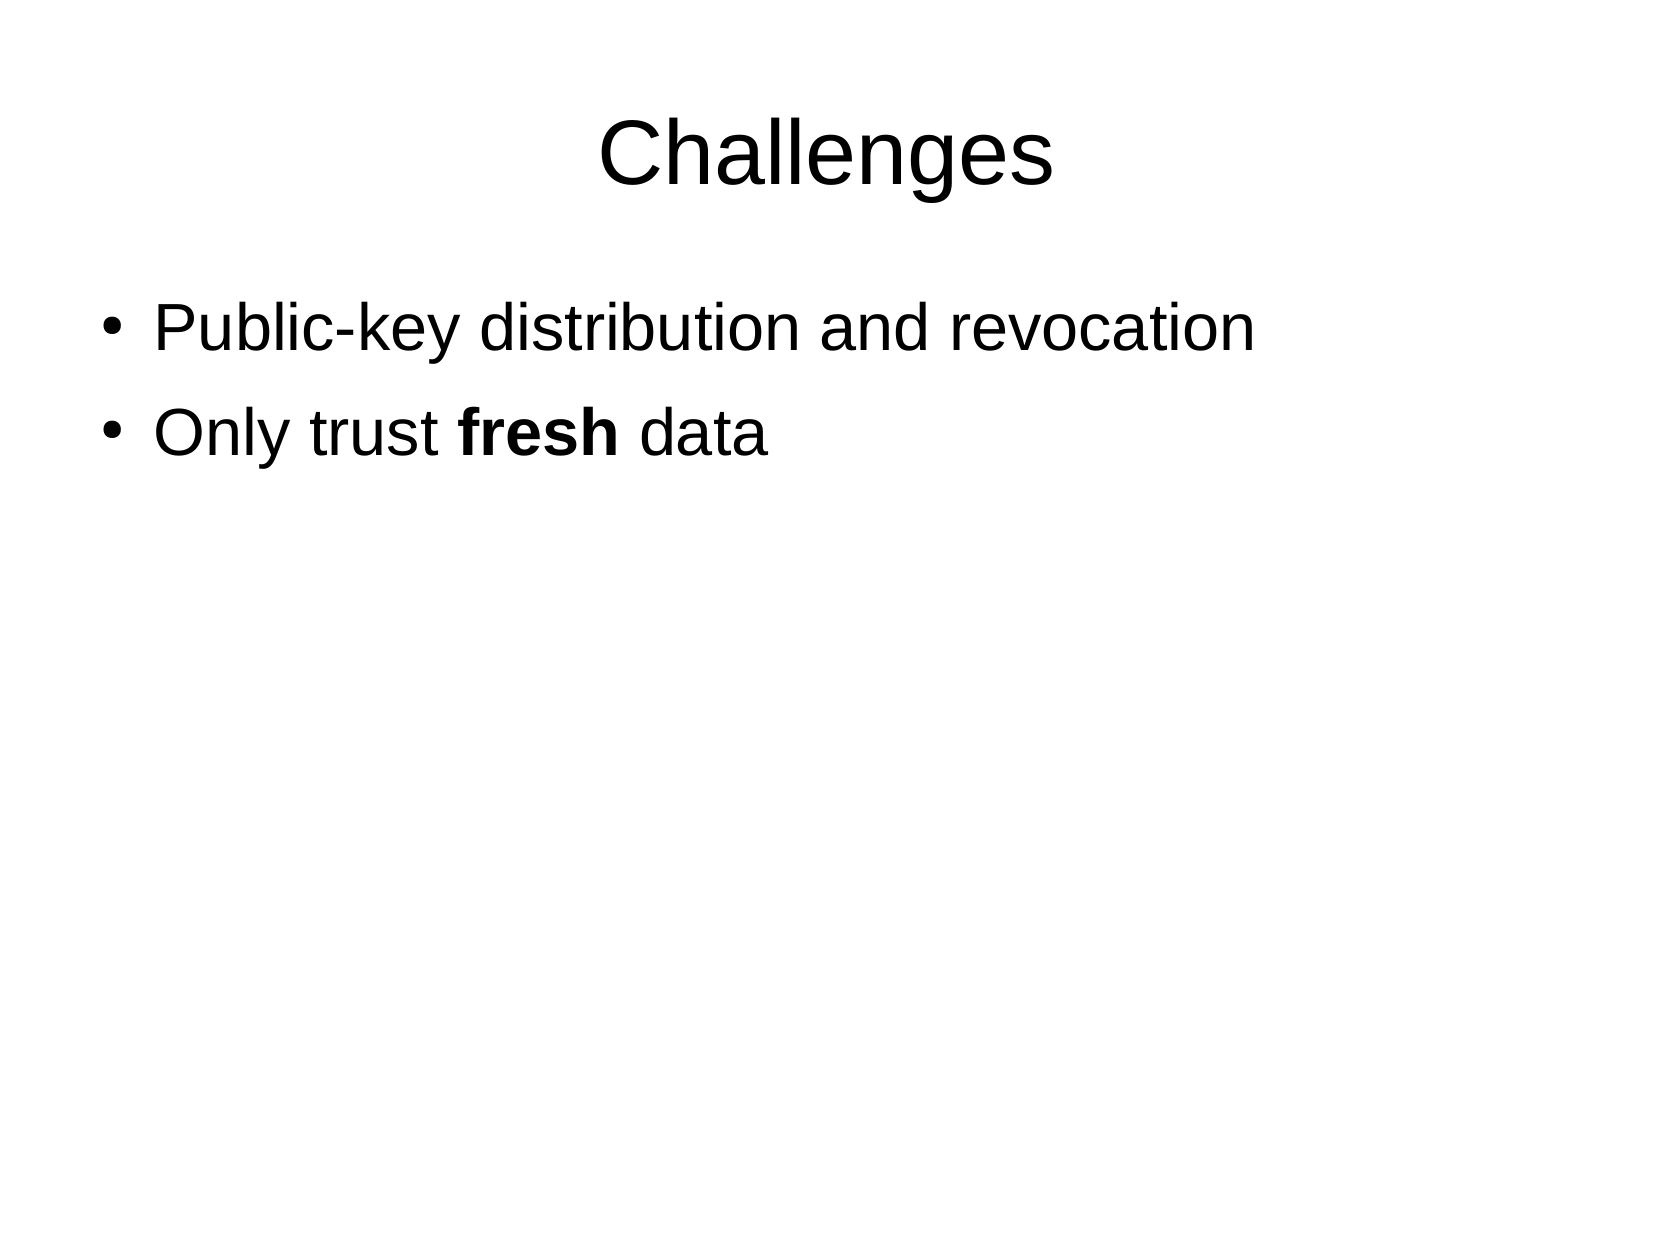

# Challenges
Public-key distribution and revocation
Only trust fresh data